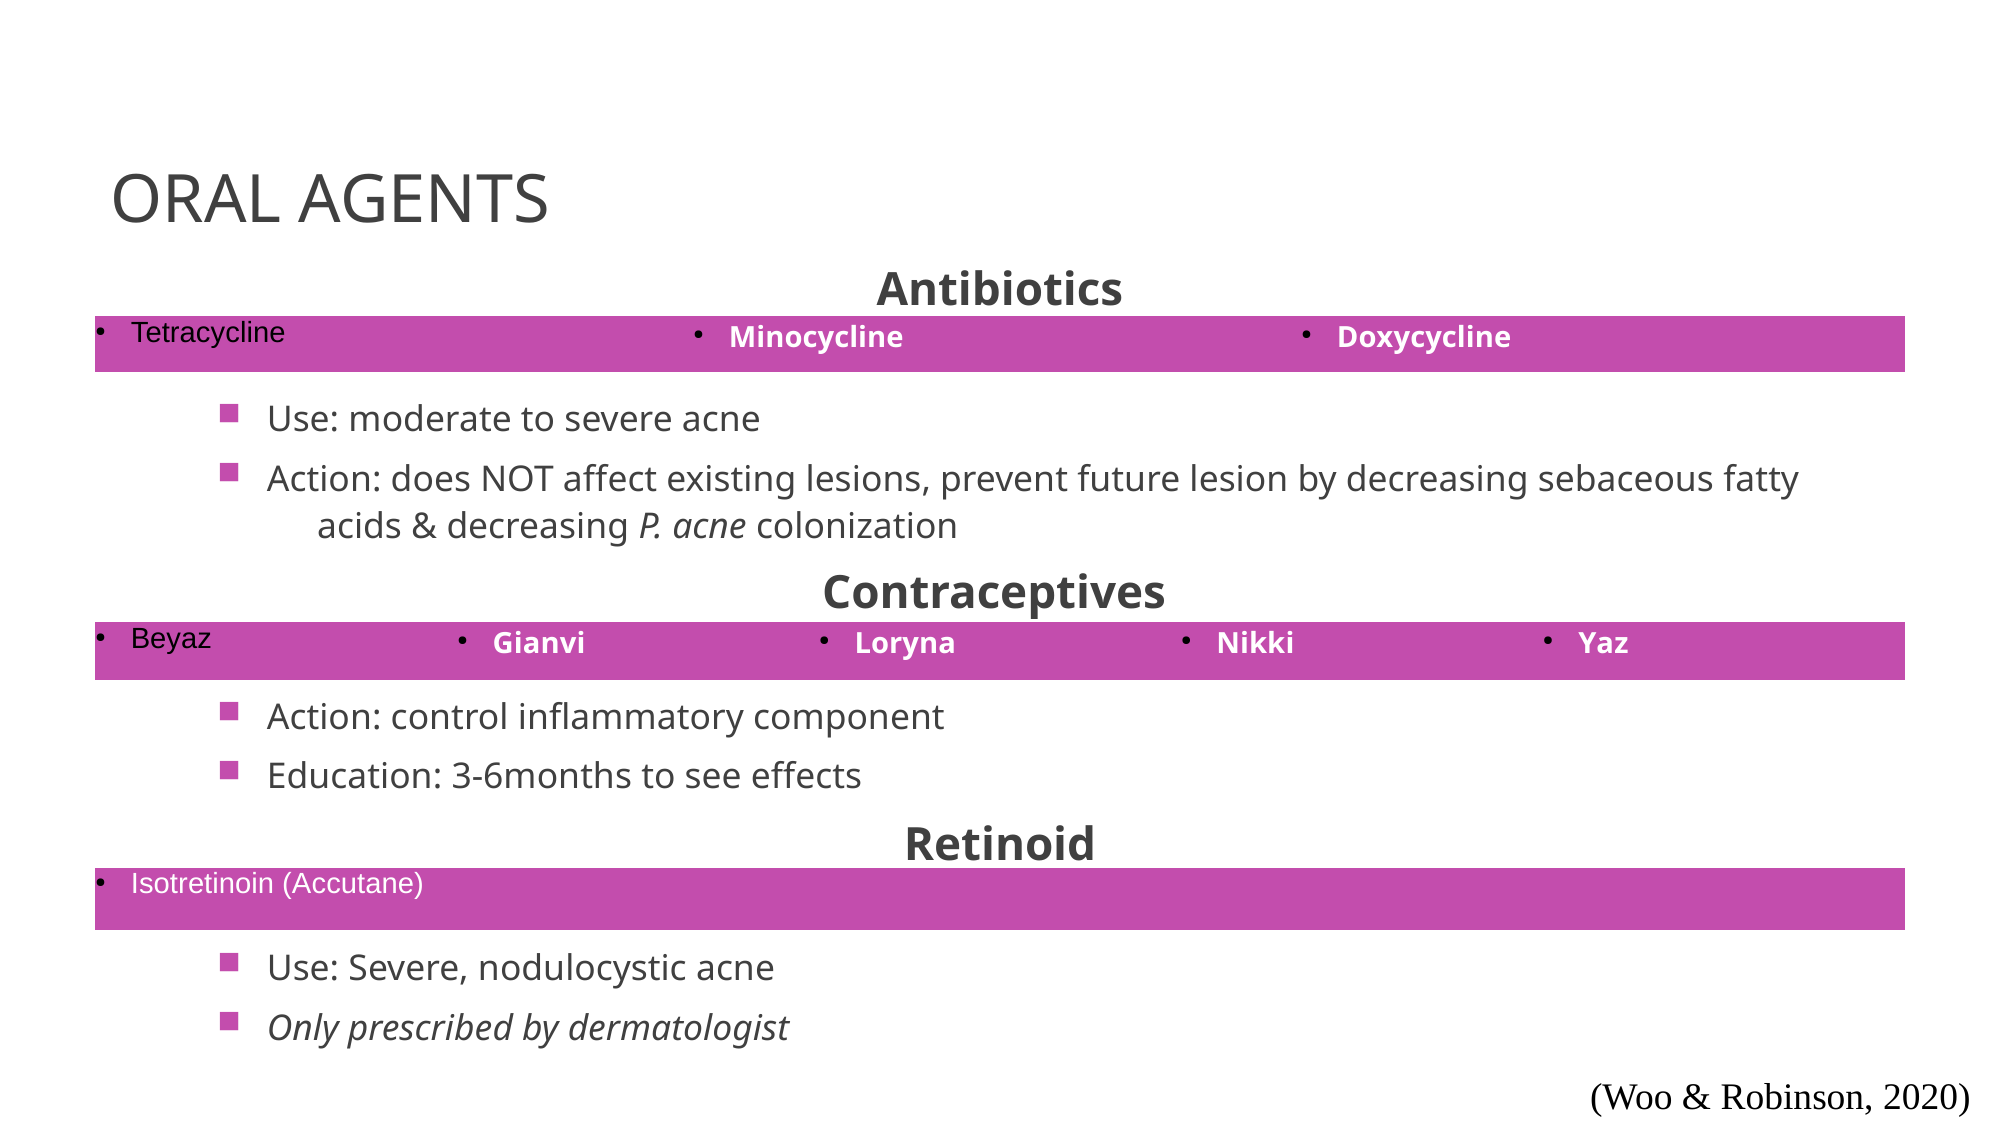

# Oral Agents
Antibiotics
Use: moderate to severe acne
Action: does NOT affect existing lesions, prevent future lesion by decreasing sebaceous fatty acids & decreasing P. acne colonization
Contraceptives
Use: mild, moderate, and severe acne
Action: control inflammatory component
Education: 3-6months to see effects
Retinoid
Use: Severe, nodulocystic acne
Only prescribed by dermatologist
| Tetracycline | Minocycline | Doxycycline |
| --- | --- | --- |
| Beyaz | Gianvi | Loryna | Nikki | Yaz |
| --- | --- | --- | --- | --- |
| Isotretinoin (Accutane) |
| --- |
(Woo & Robinson, 2020)